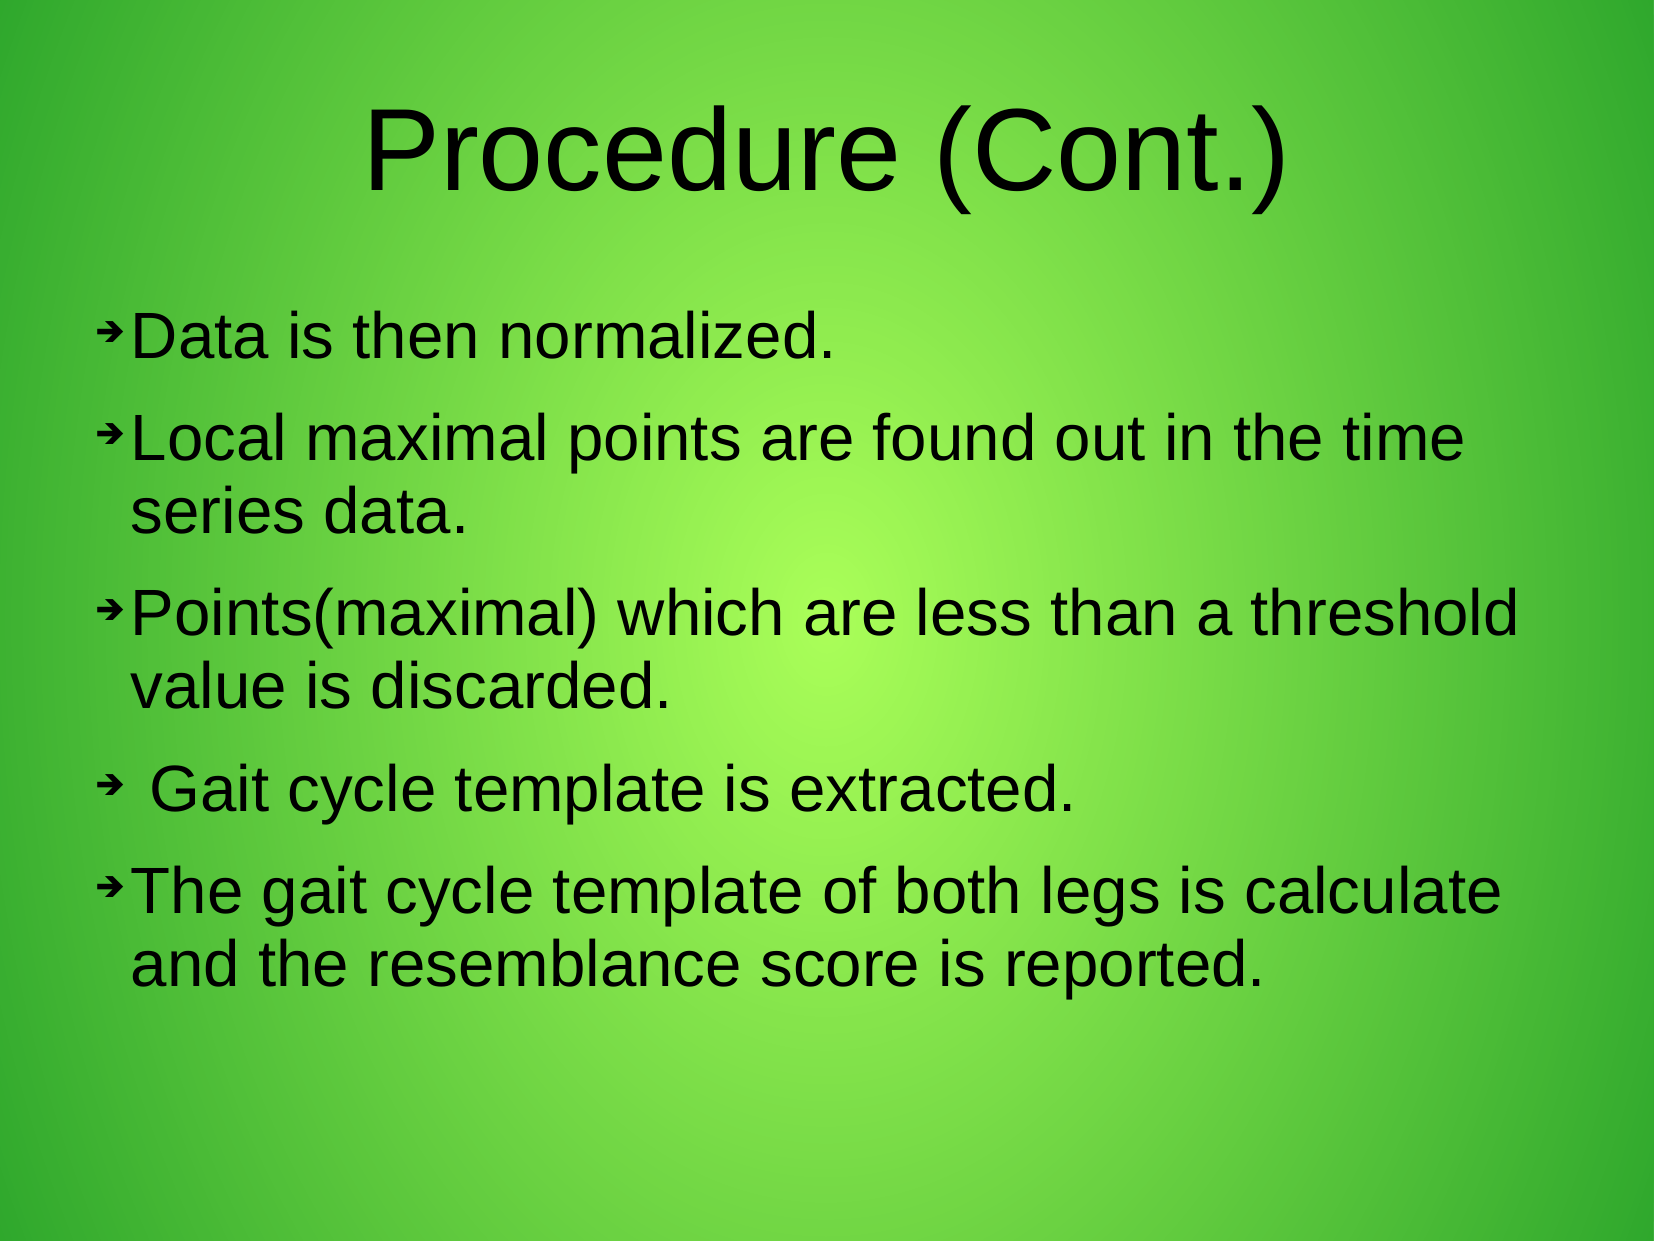

# Procedure (Cont.)
Data is then normalized.
Local maximal points are found out in the time series data.
Points(maximal) which are less than a threshold value is discarded.
 Gait cycle template is extracted.
The gait cycle template of both legs is calculate and the resemblance score is reported.